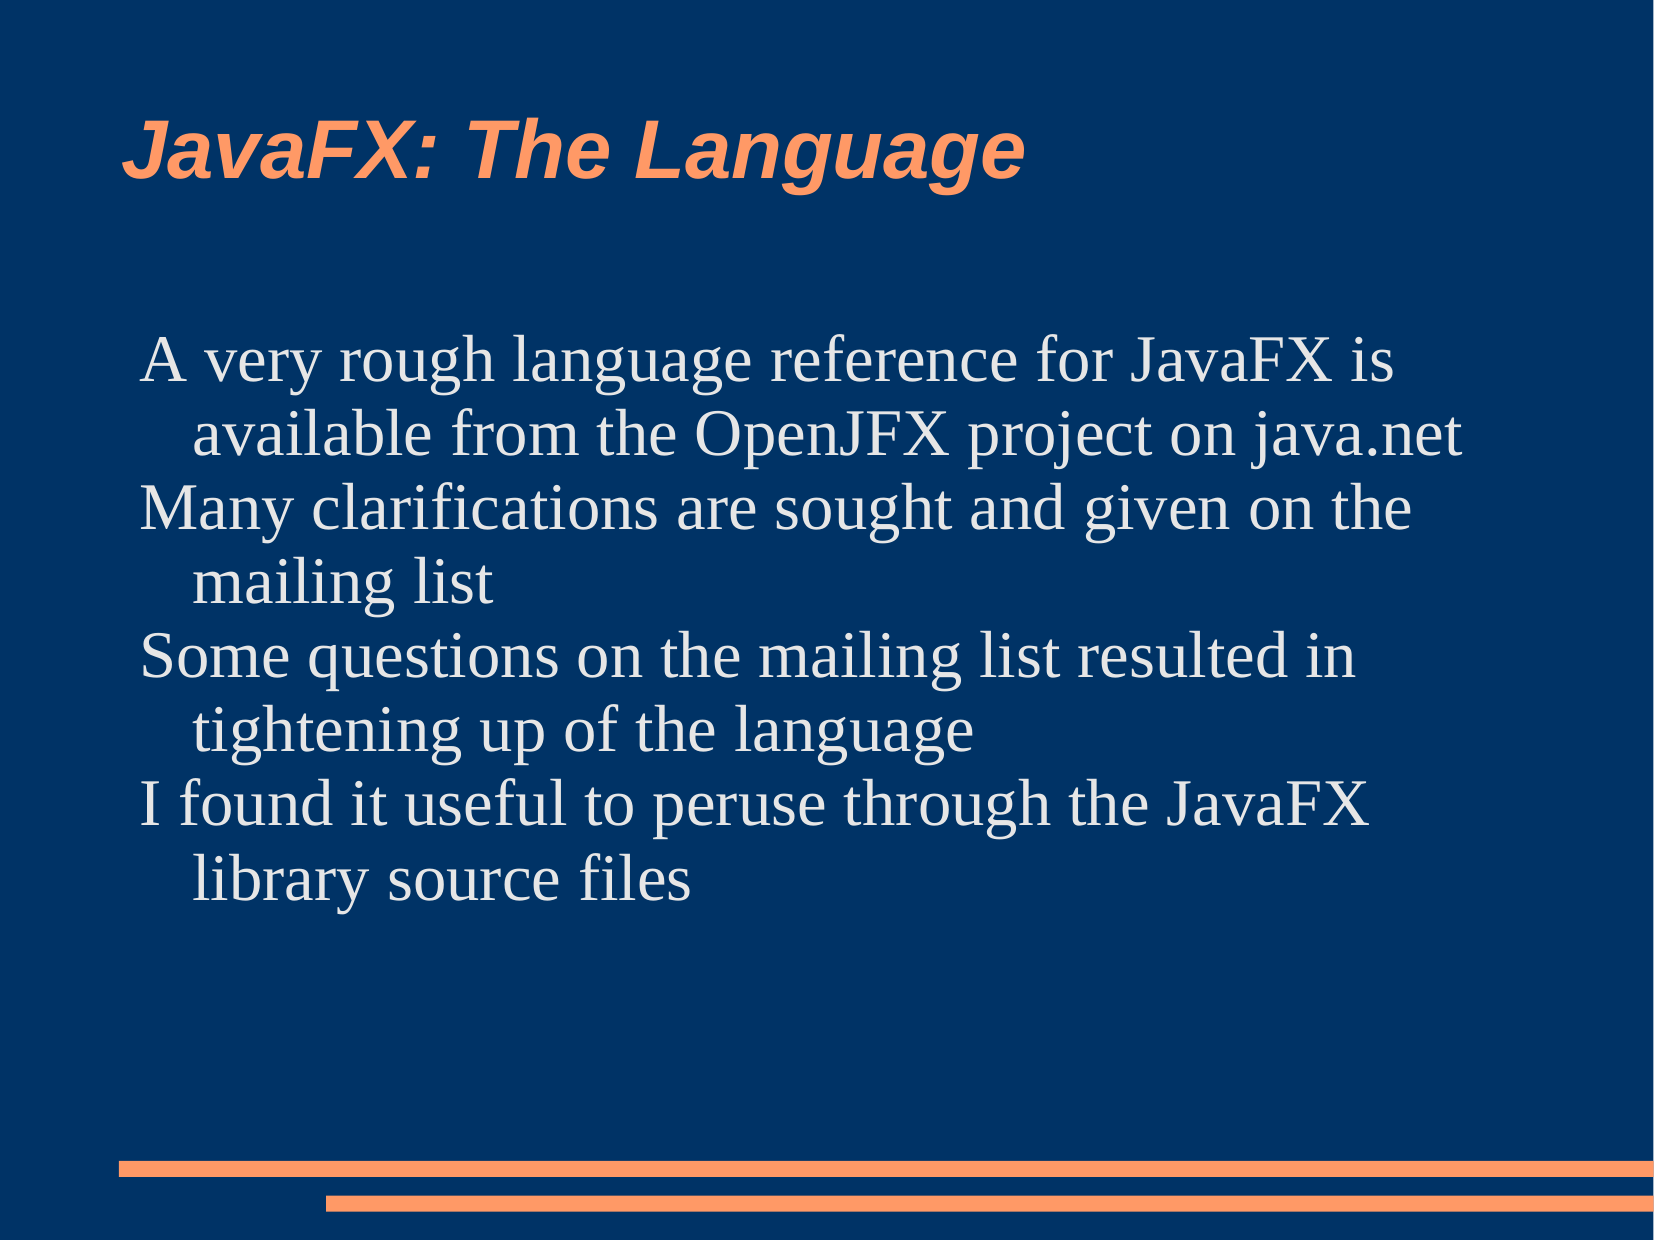

# JavaFX: The Language
A very rough language reference for JavaFX is available from the OpenJFX project on java.net
Many clarifications are sought and given on the mailing list
Some questions on the mailing list resulted in tightening up of the language
I found it useful to peruse through the JavaFX library source files